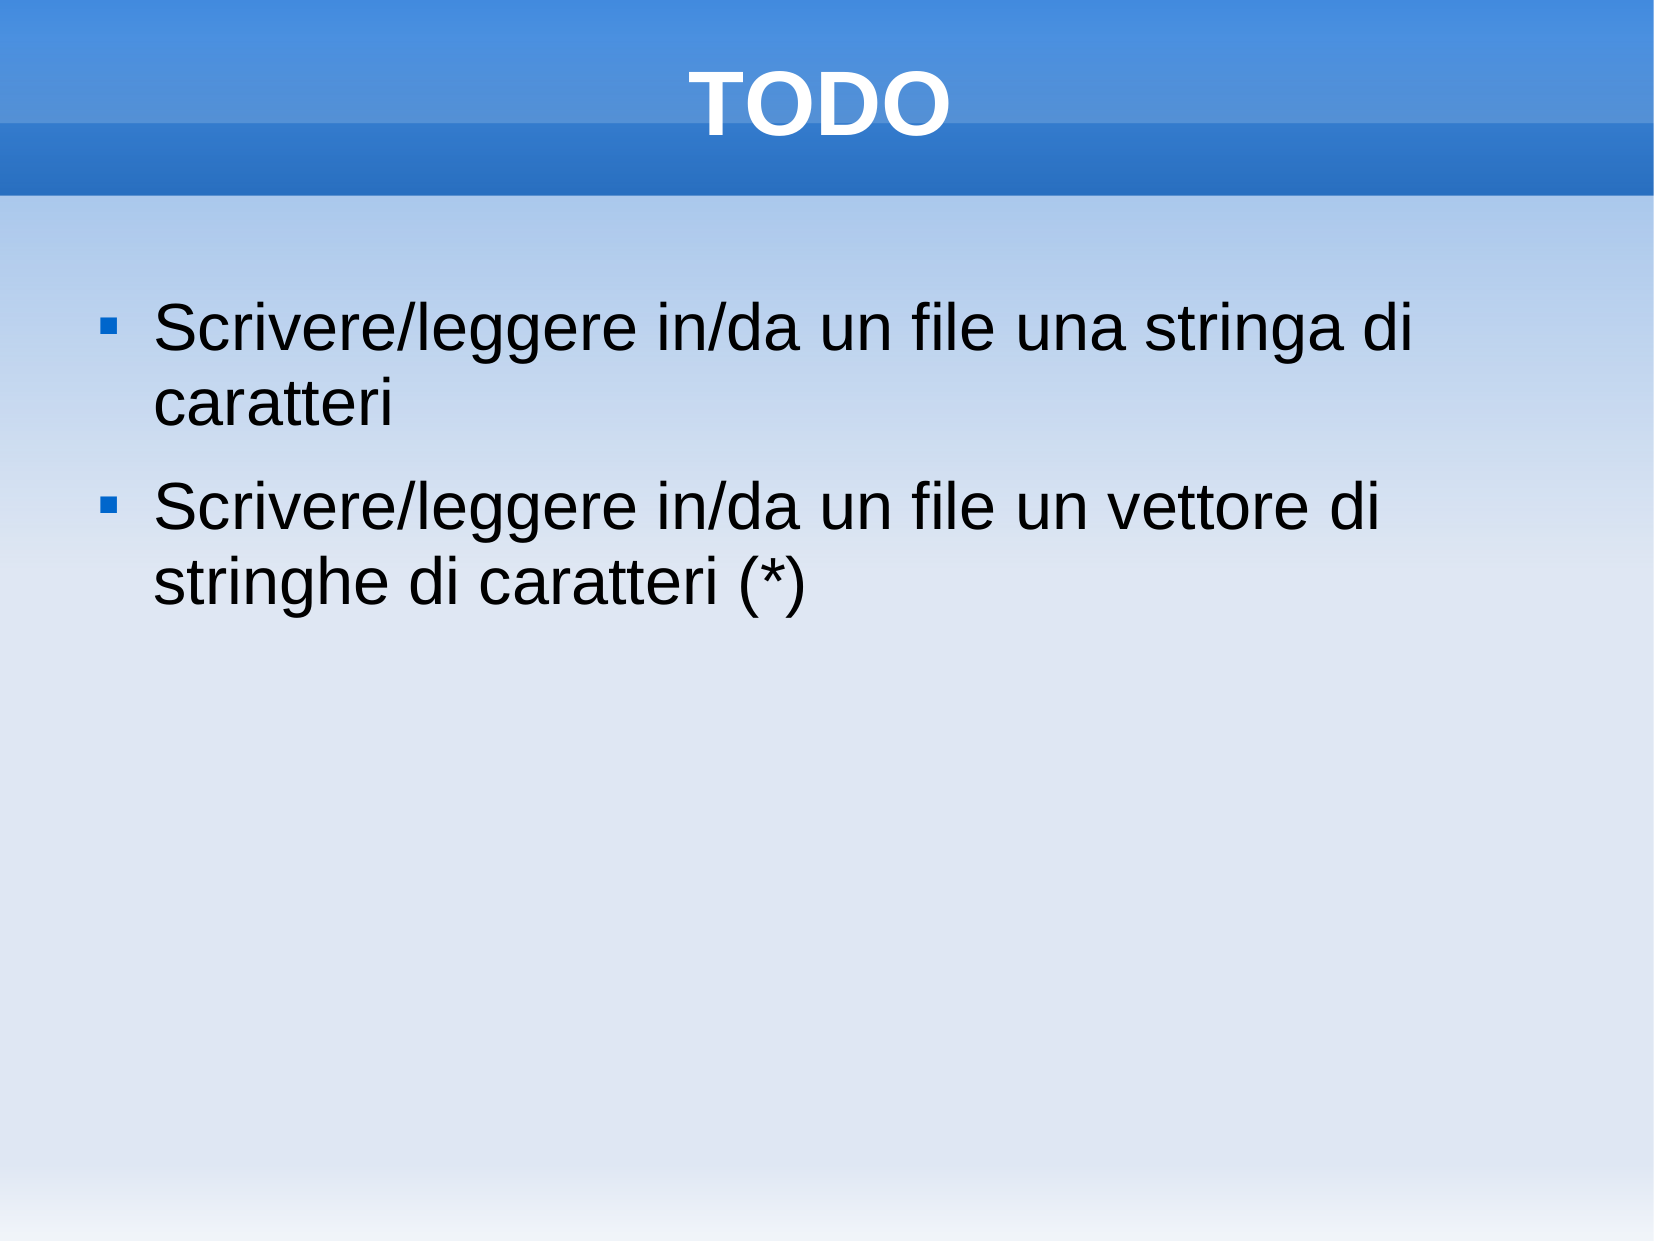

# TODO
Scrivere/leggere in/da un file una stringa di caratteri
Scrivere/leggere in/da un file un vettore di stringhe di caratteri (*)